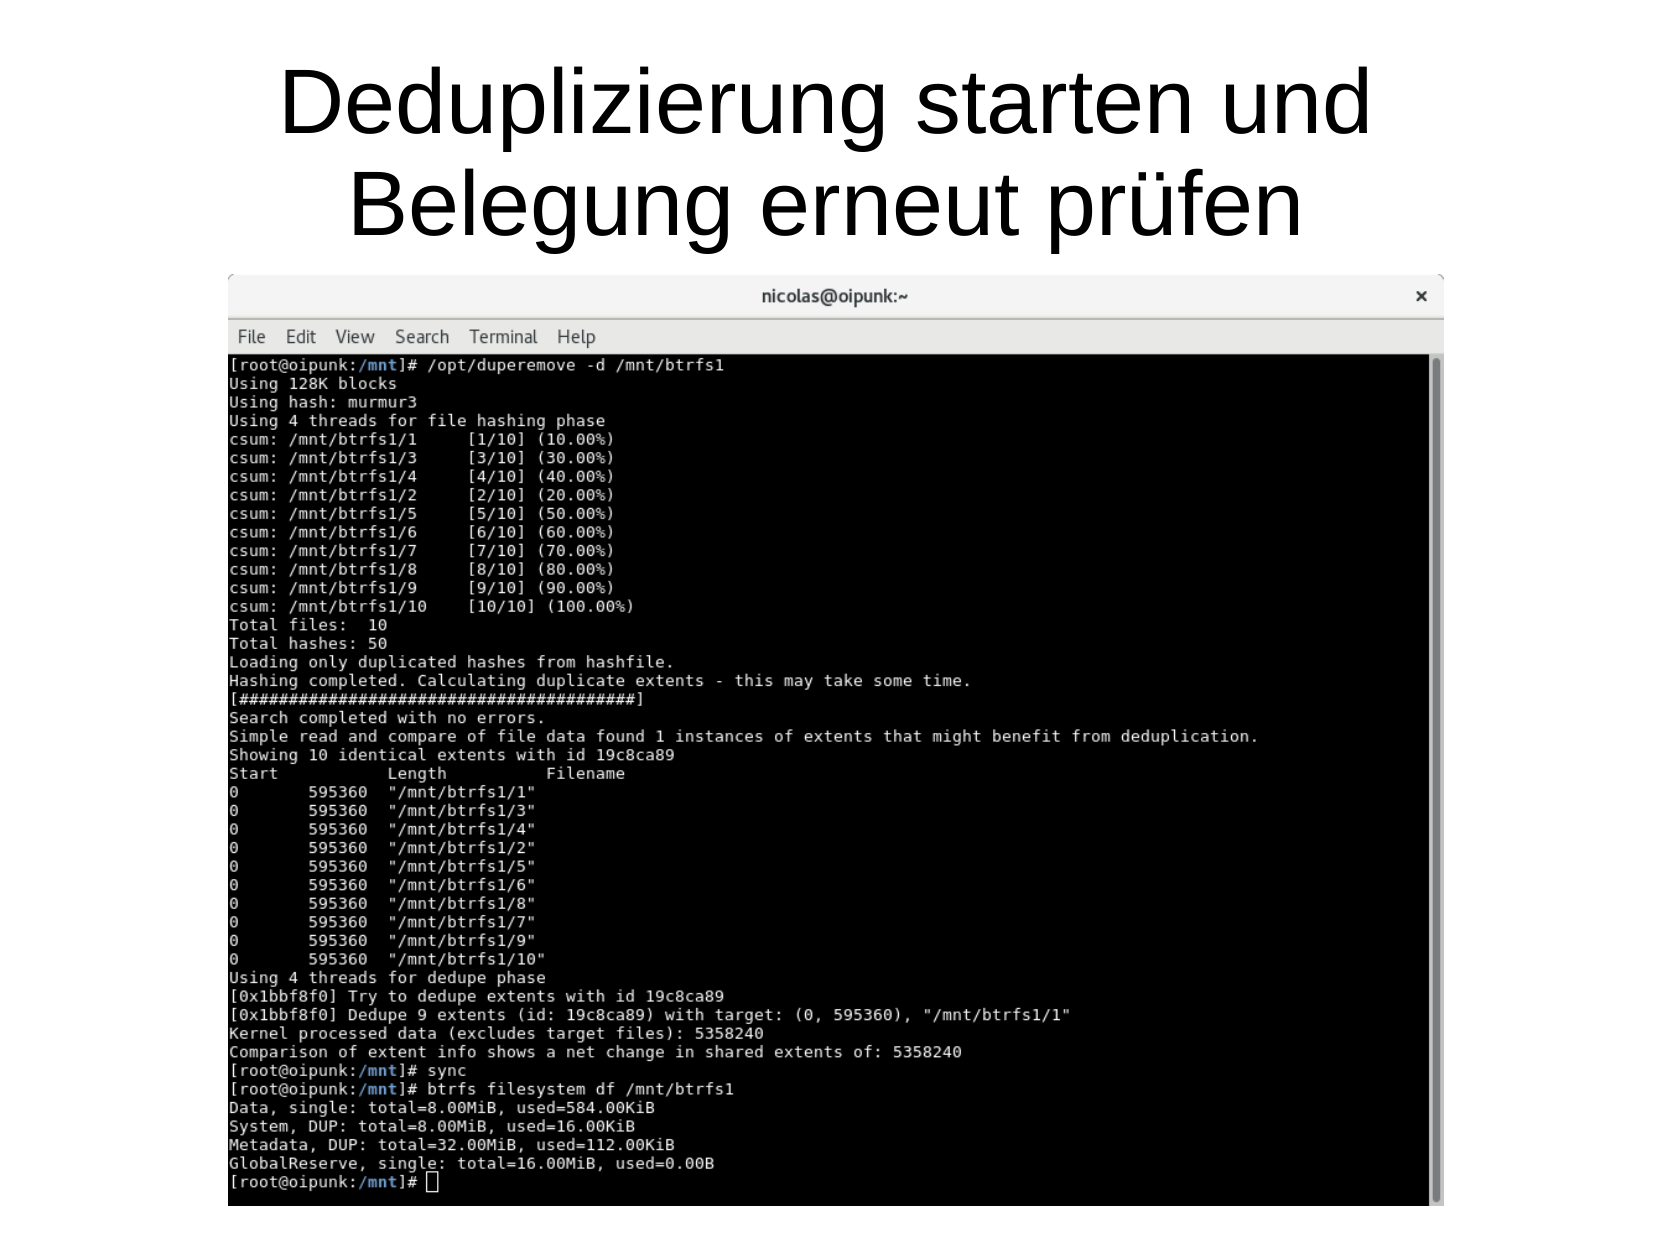

# Deduplizierung starten und Belegung erneut prüfen